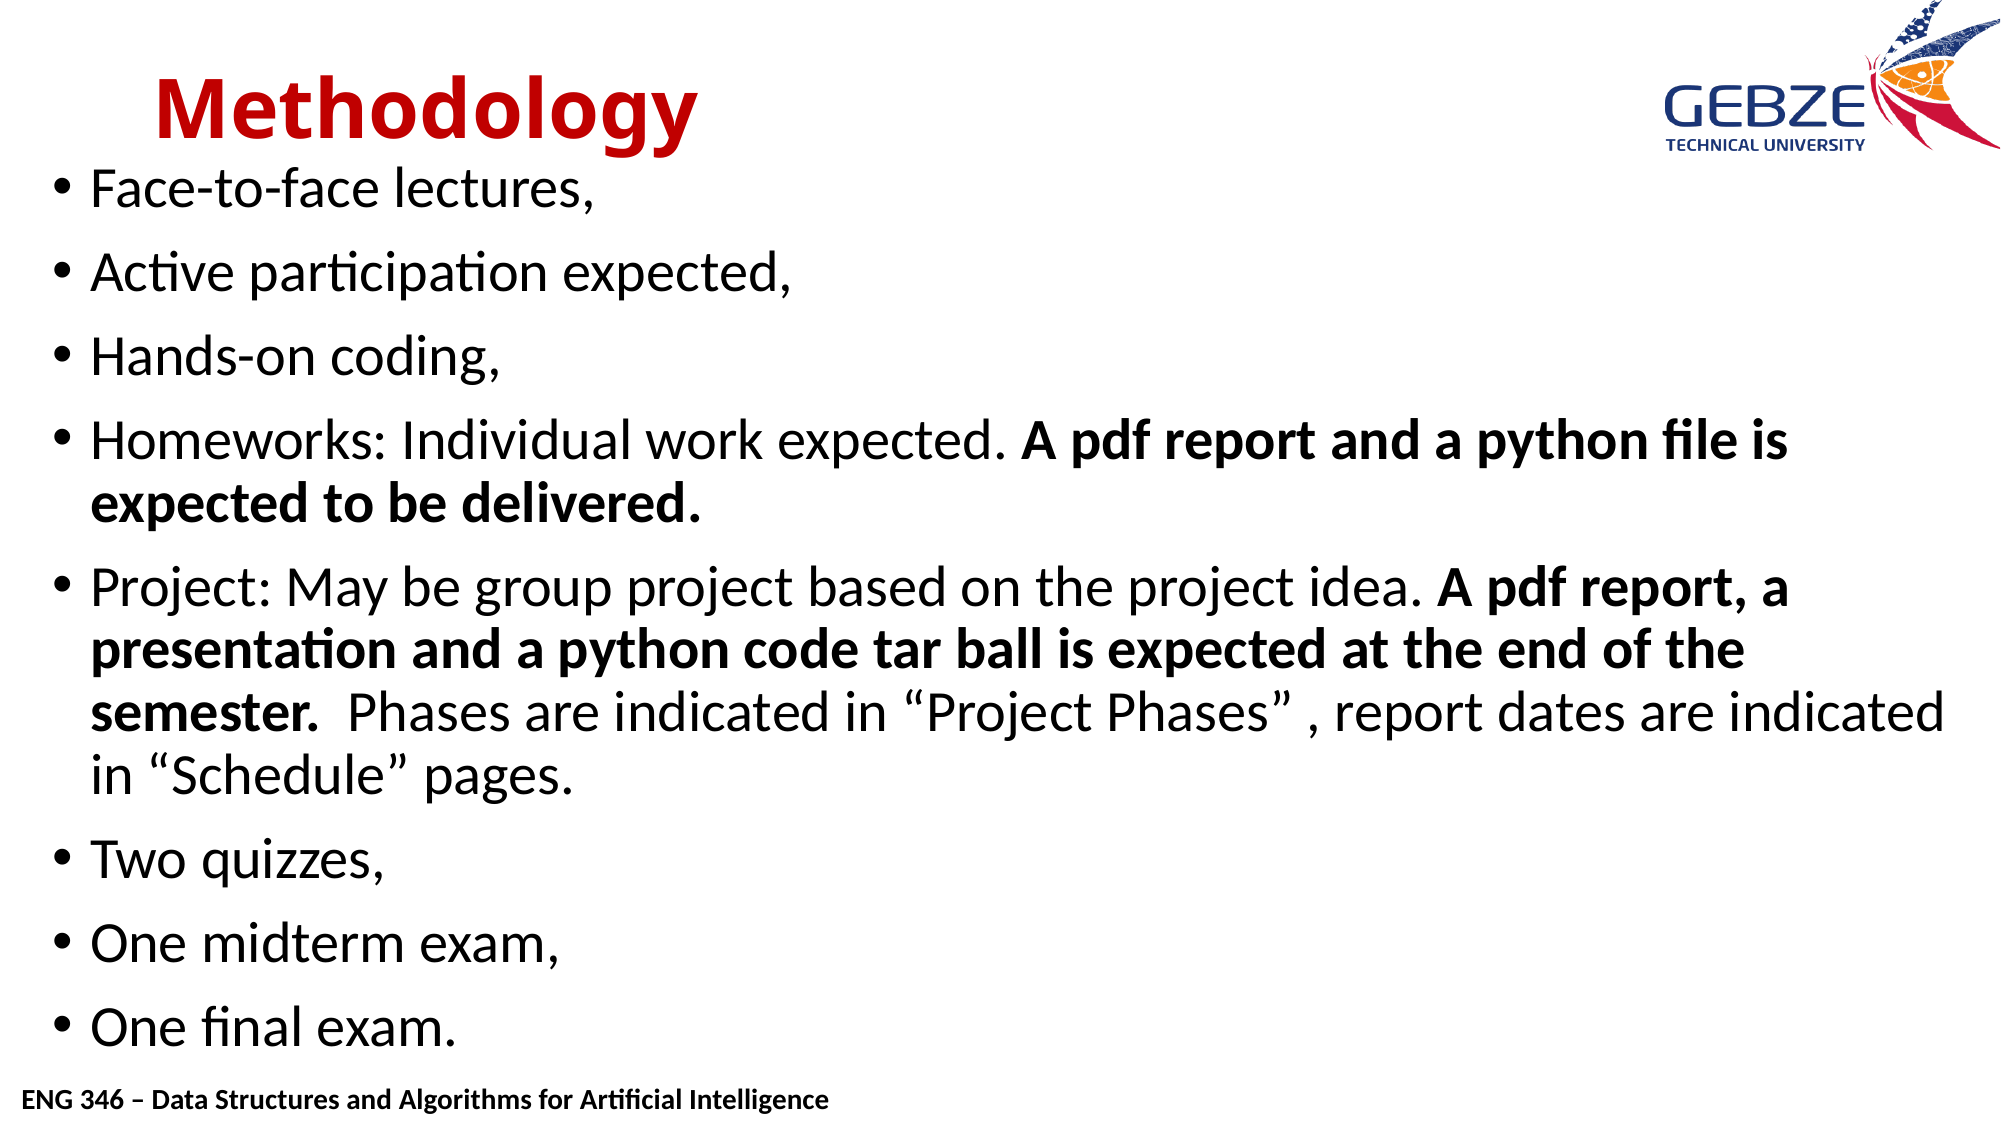

# Methodology
Face-to-face lectures,
Active participation expected,
Hands-on coding,
Homeworks: Individual work expected. A pdf report and a python file is expected to be delivered.
Project: May be group project based on the project idea. A pdf report, a presentation and a python code tar ball is expected at the end of the semester. Phases are indicated in “Project Phases” , report dates are indicated in “Schedule” pages.
Two quizzes,
One midterm exam,
One final exam.